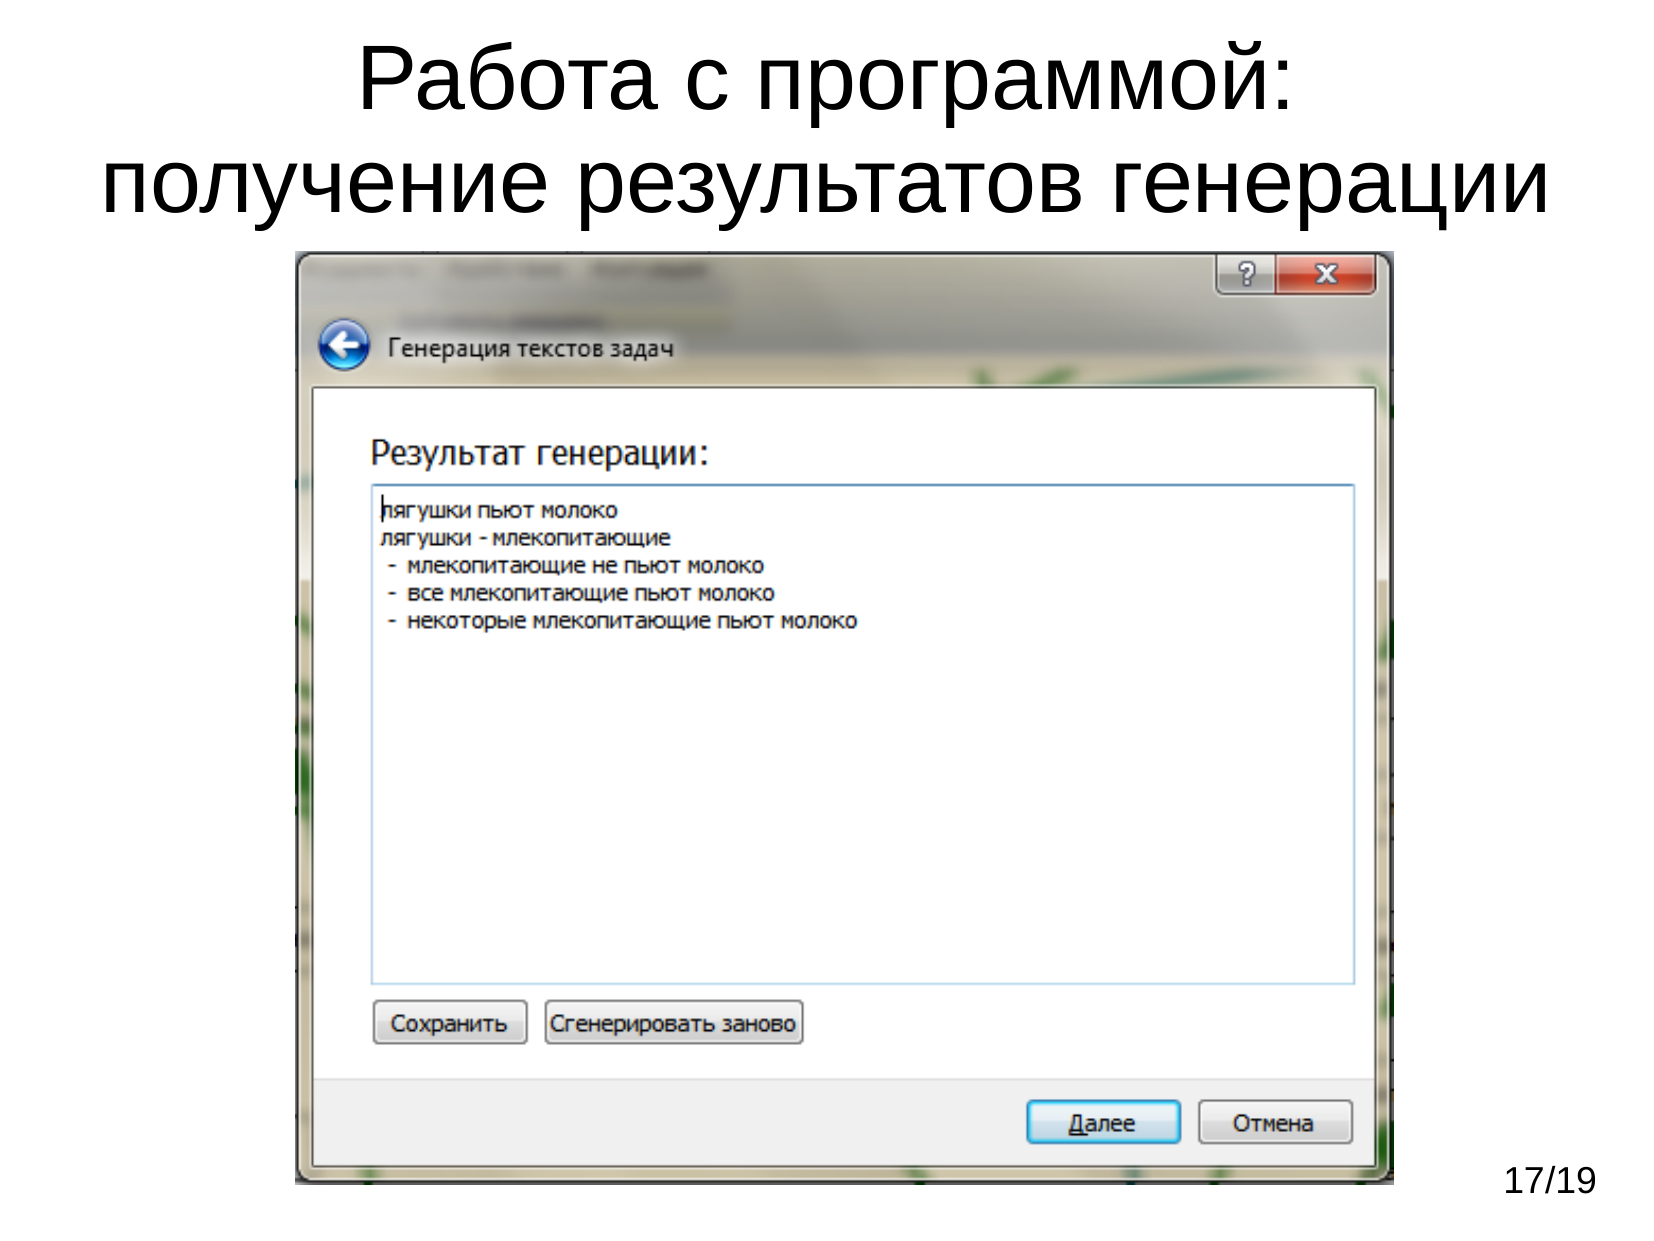

# Работа с программой: получение результатов генерации